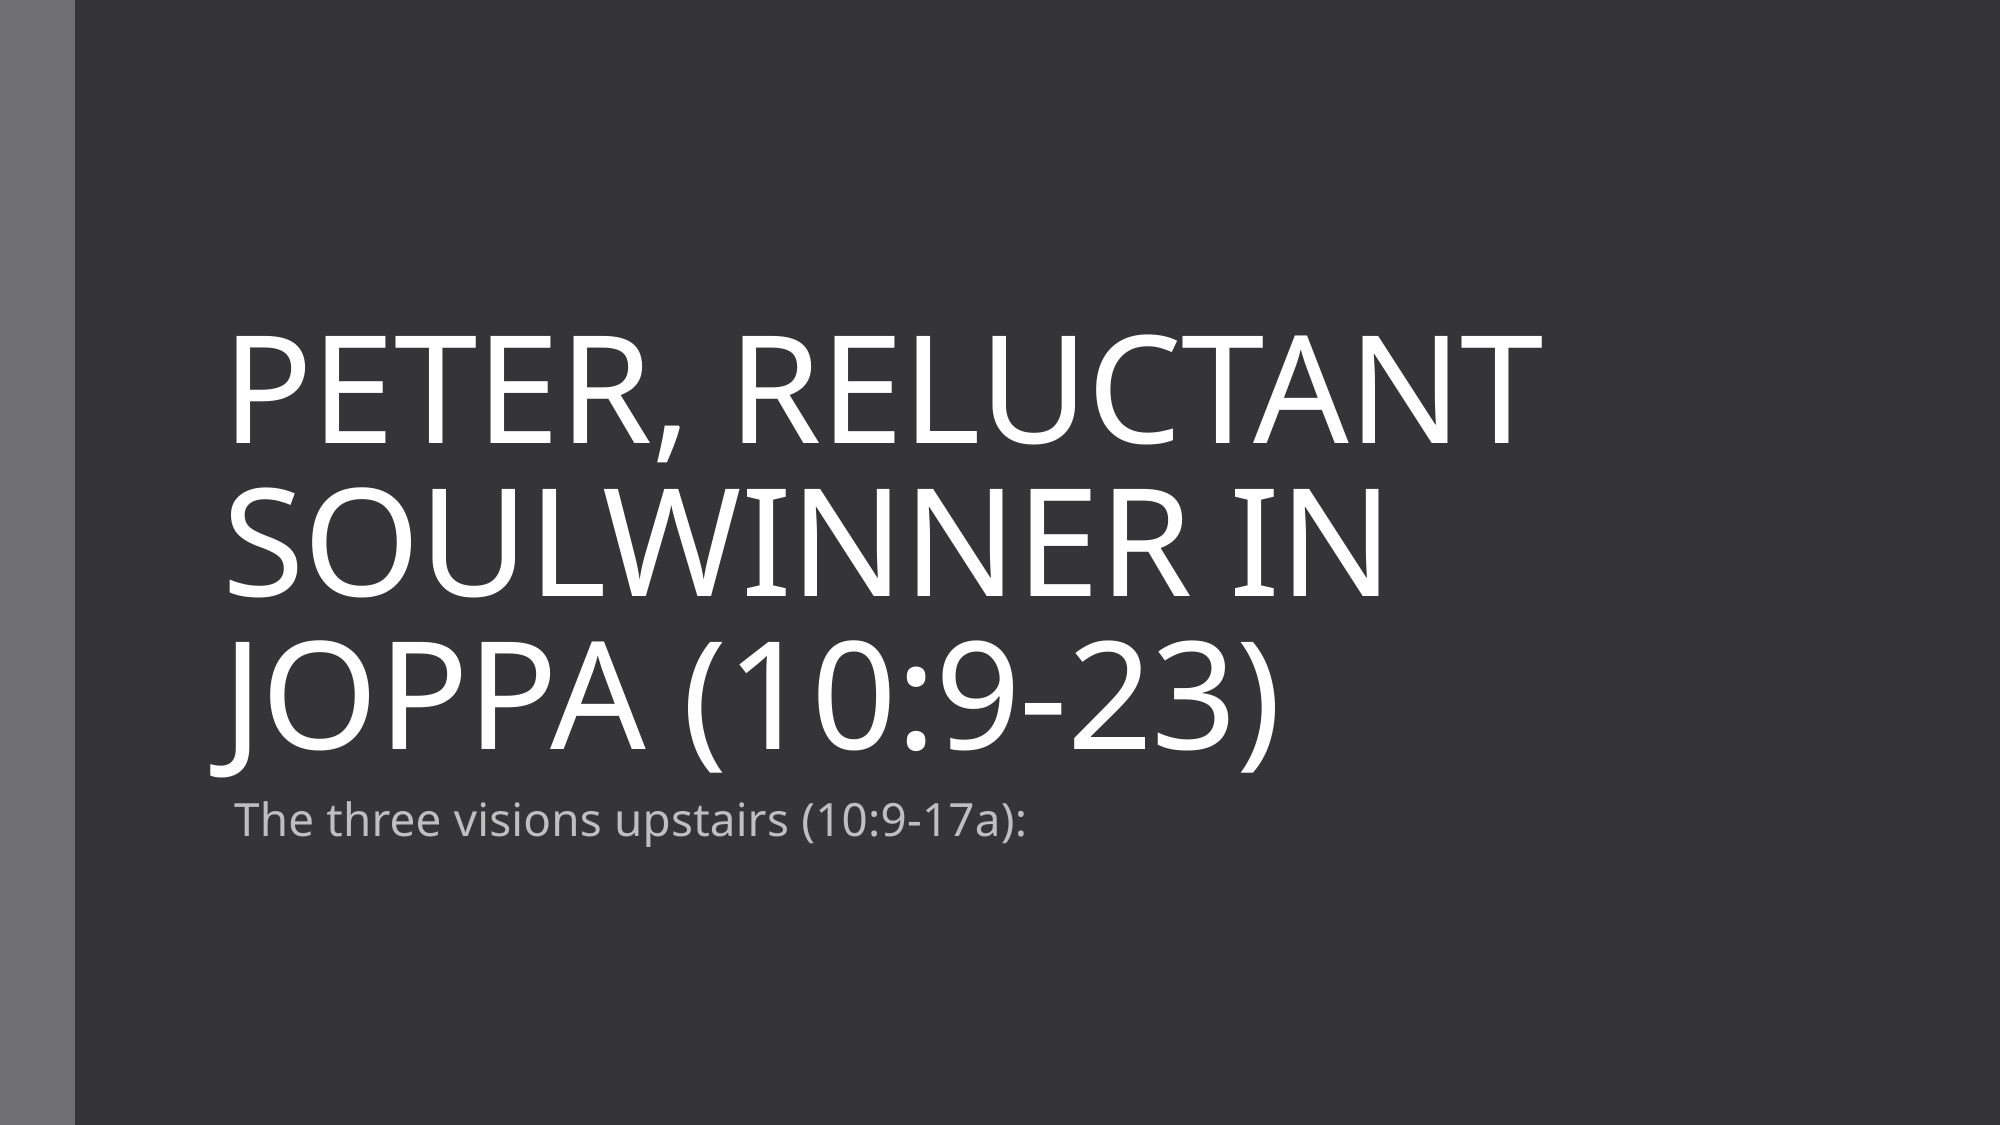

# PETER, RELUCTANT SOULWINNER IN JOPPA (10:9-23)
 The three visions upstairs (10:9-17a):